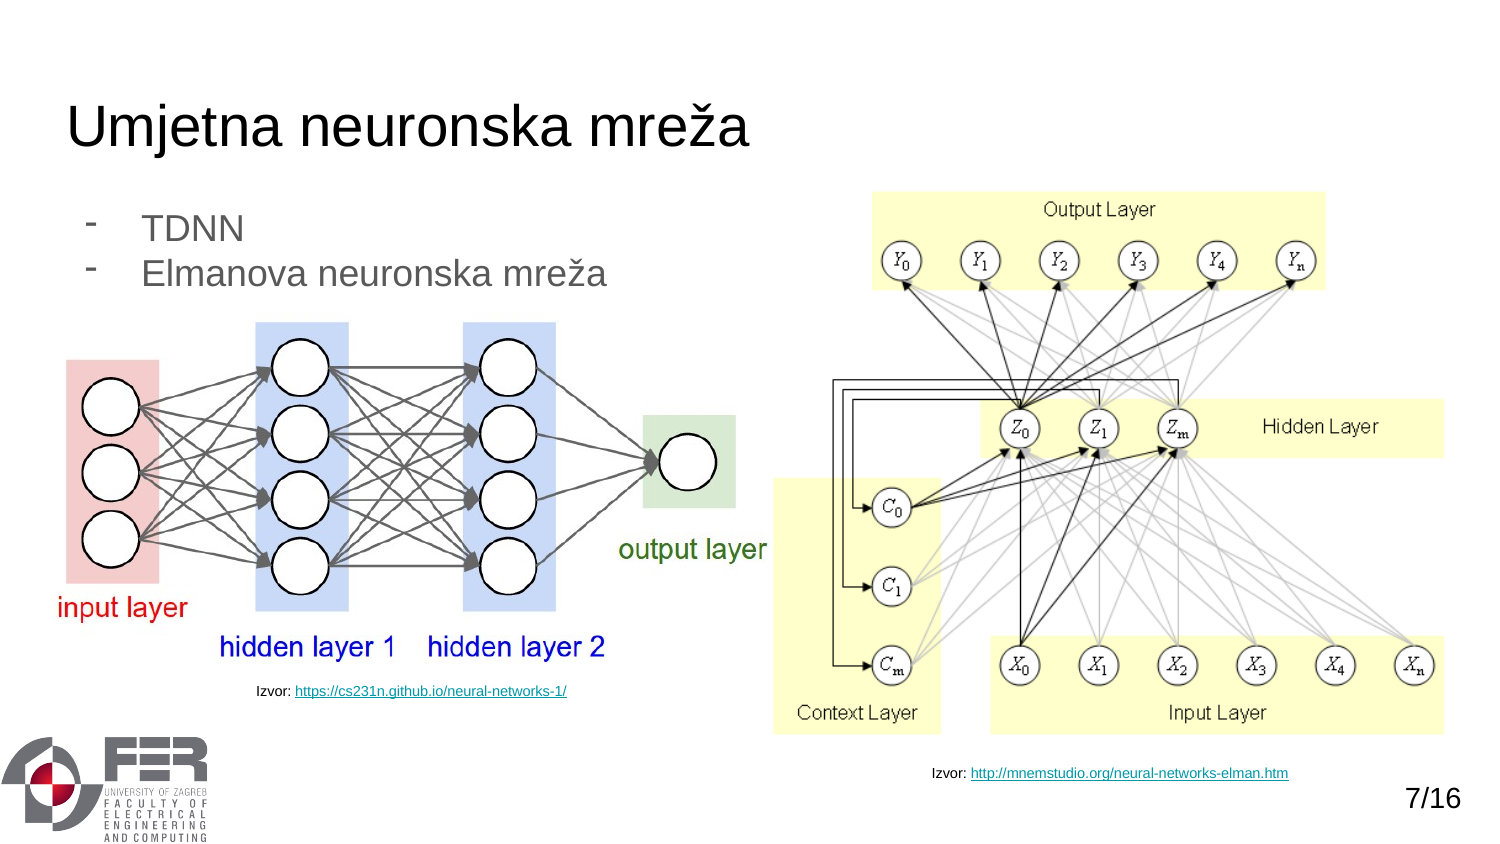

# Umjetna neuronska mreža
TDNN
Elmanova neuronska mreža
Izvor: https://cs231n.github.io/neural-networks-1/
Izvor: http://mnemstudio.org/neural-networks-elman.htm